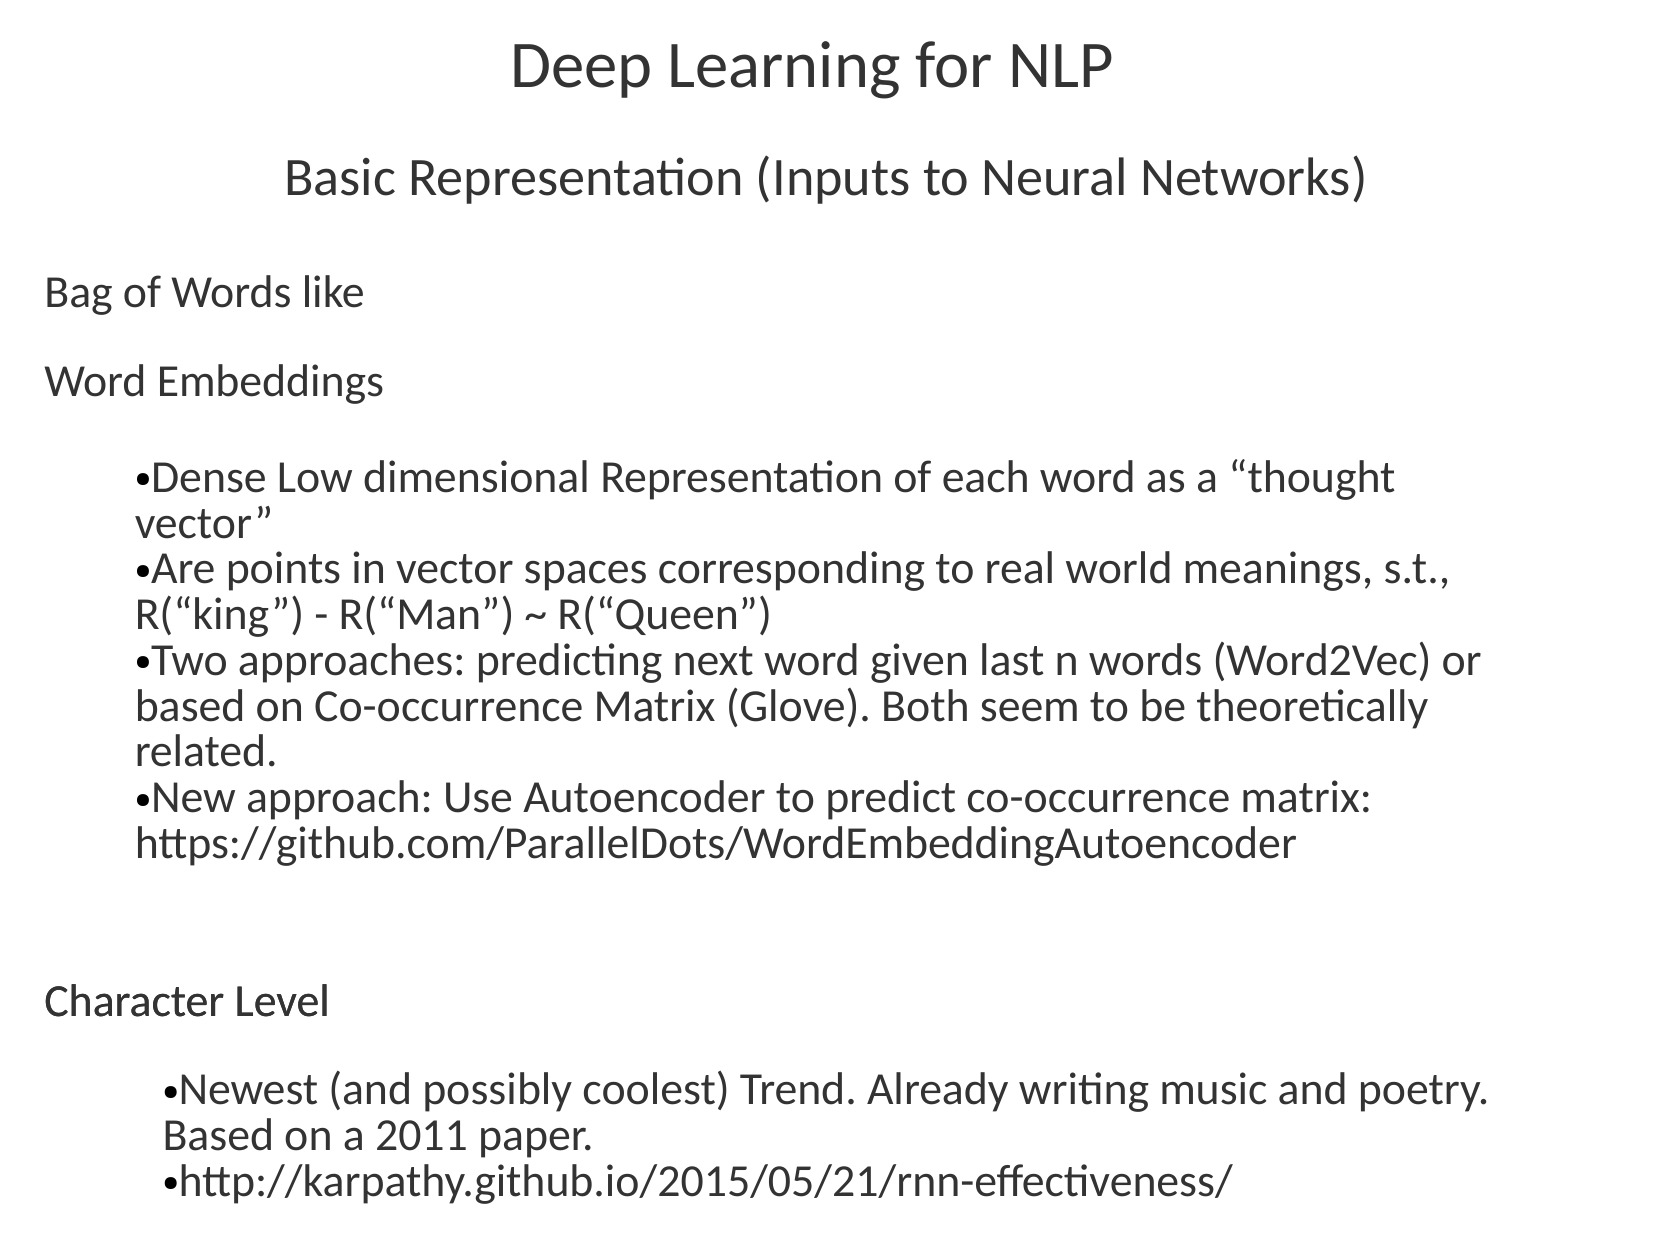

Deep Learning for NLP
Basic Representation (Inputs to Neural Networks)
Bag of Words like
Word Embeddings
Dense Low dimensional Representation of each word as a “thought vector”
Are points in vector spaces corresponding to real world meanings, s.t., R(“king”) - R(“Man”) ~ R(“Queen”)
Two approaches: predicting next word given last n words (Word2Vec) or based on Co-occurrence Matrix (Glove). Both seem to be theoretically related.
New approach: Use Autoencoder to predict co-occurrence matrix: https://github.com/ParallelDots/WordEmbeddingAutoencoder
Character Level
Character Level
Newest (and possibly coolest) Trend. Already writing music and poetry. Based on a 2011 paper.
http://karpathy.github.io/2015/05/21/rnn-effectiveness/